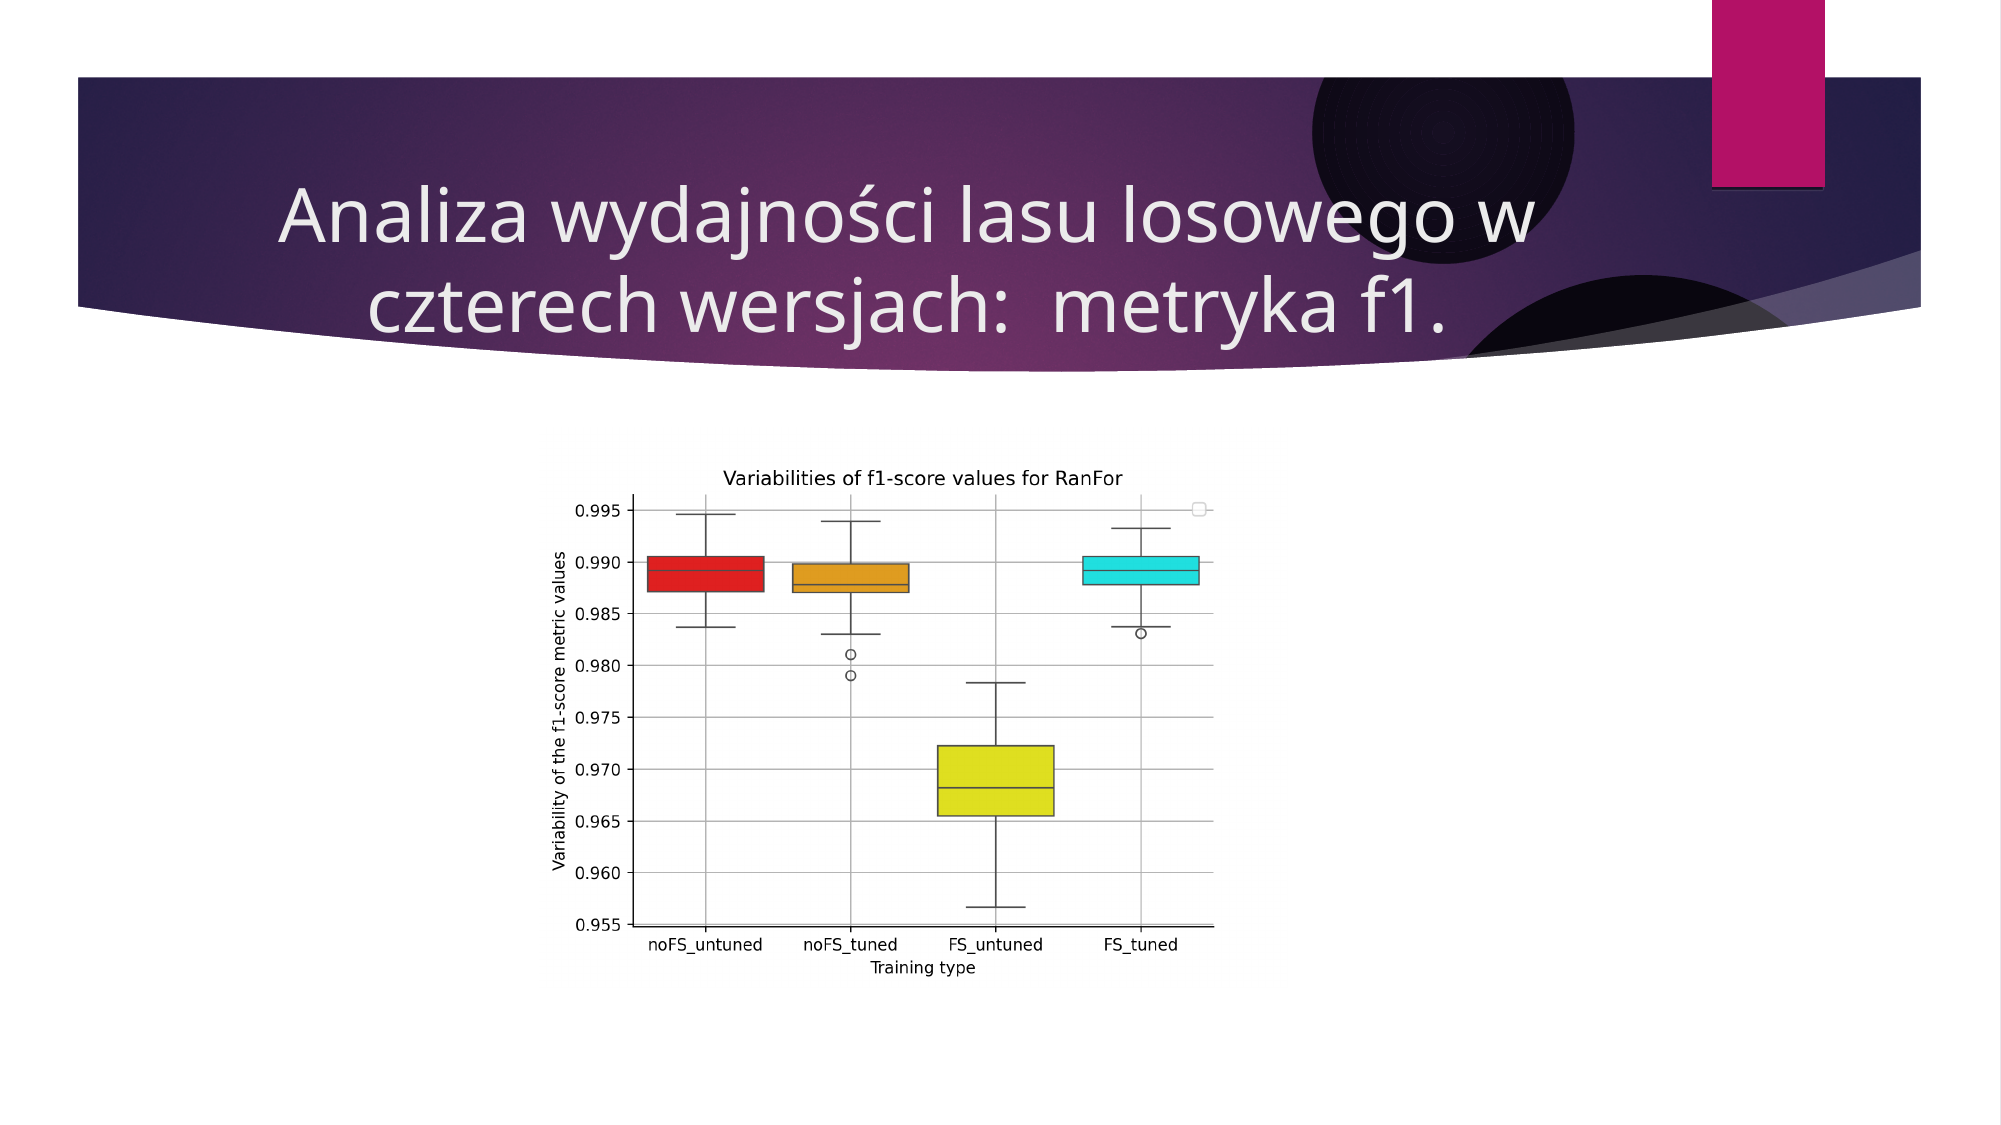

# Analiza wydajności lasu losowego w czterech wersjach: metryka f1.